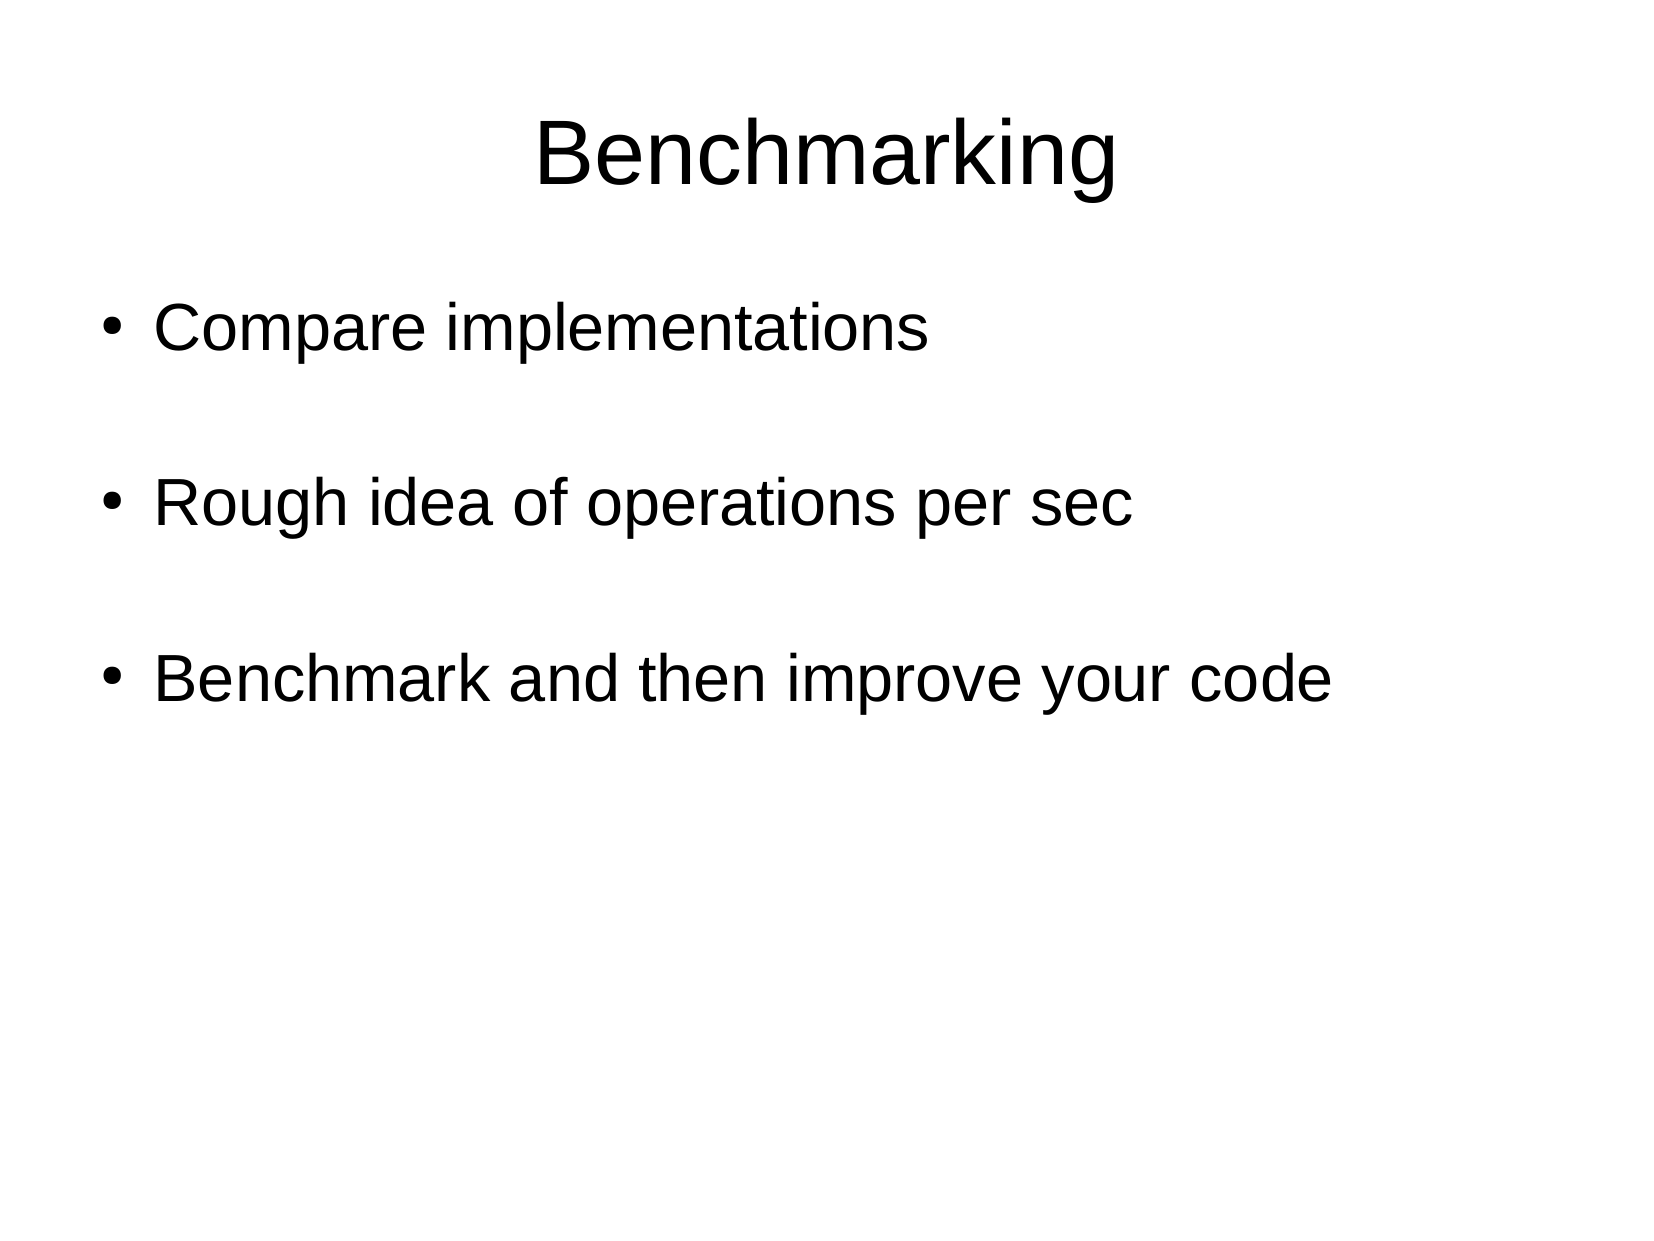

# Benchmarking
Compare implementations
Rough idea of operations per sec
Benchmark and then improve your code